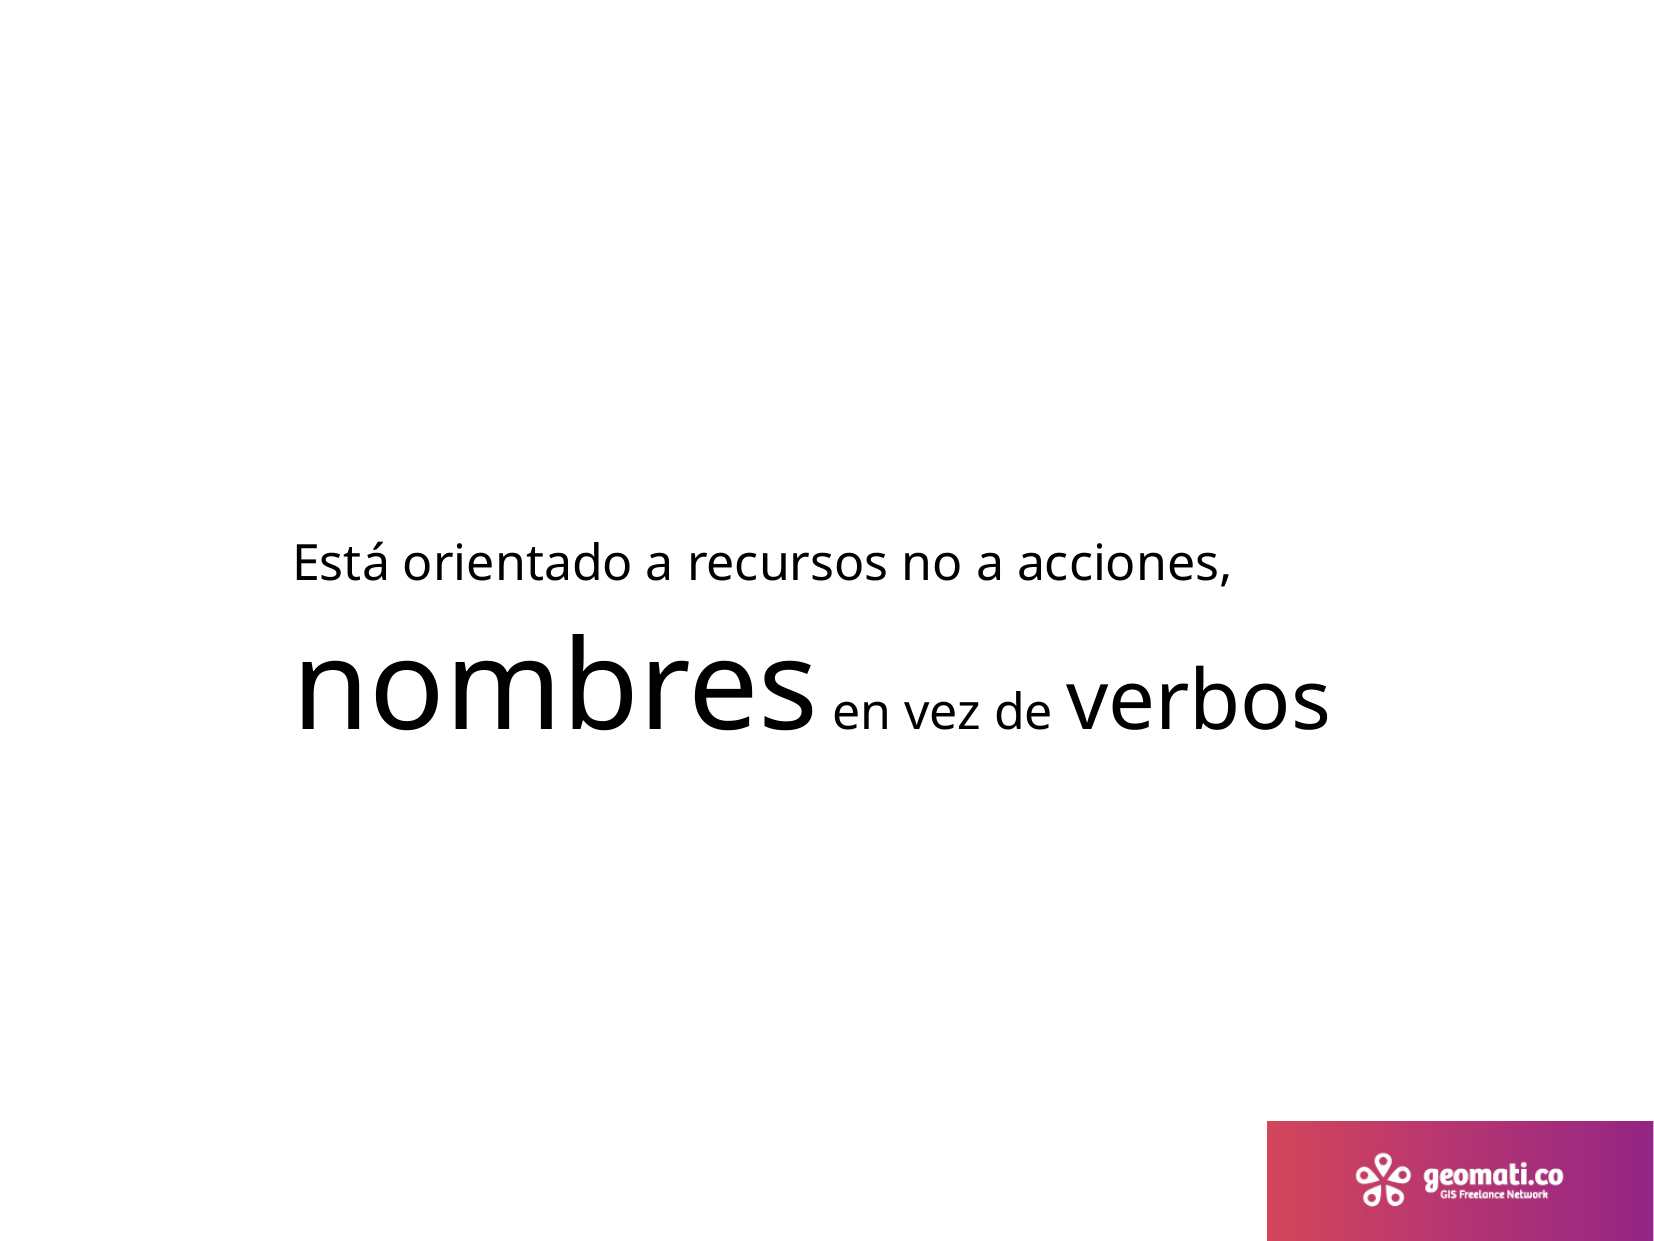

Está orientado a recursos no a acciones, nombres en vez de verbos